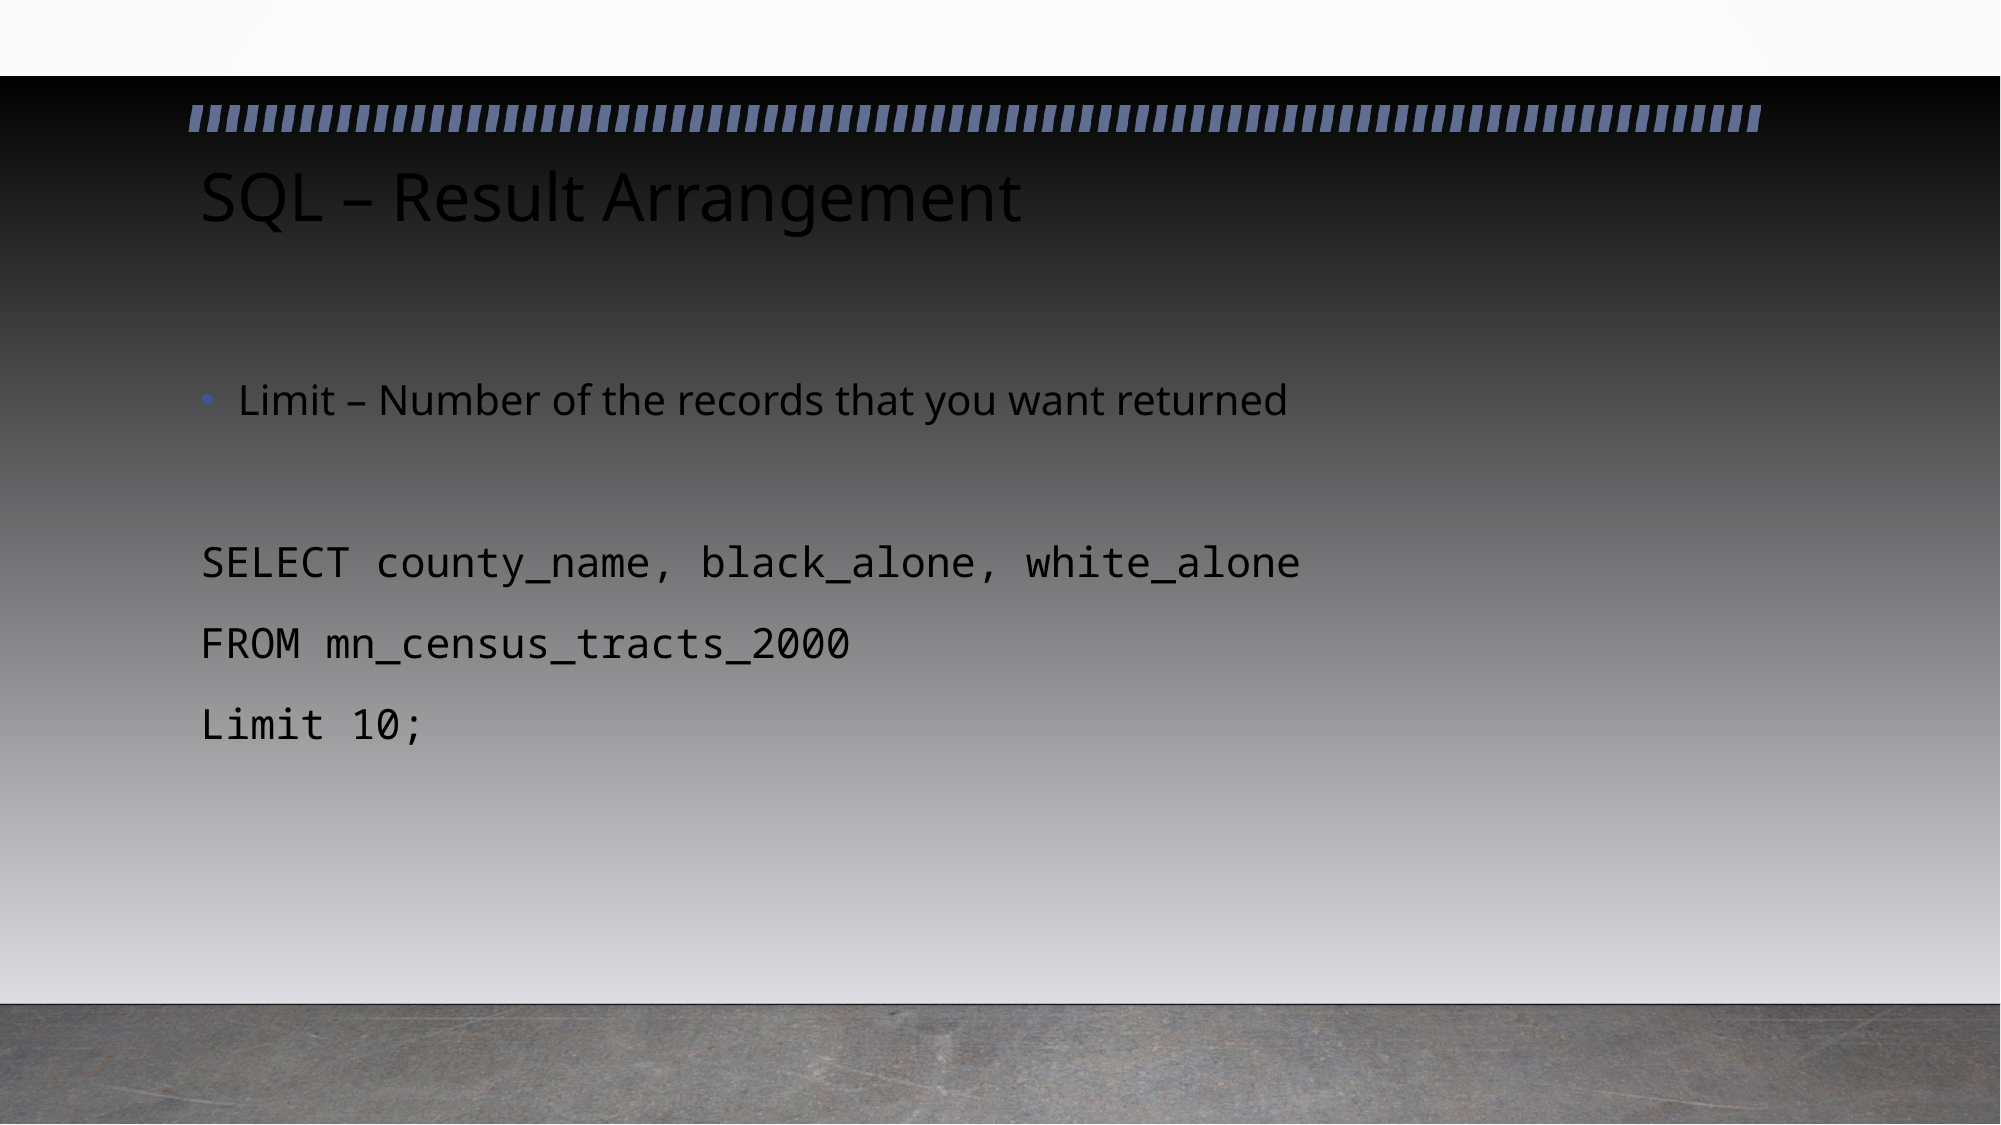

# SQL – Result Arrangement
Limit – Number of the records that you want returned
SELECT county_name, black_alone, white_alone
FROM mn_census_tracts_2000
Limit 10;